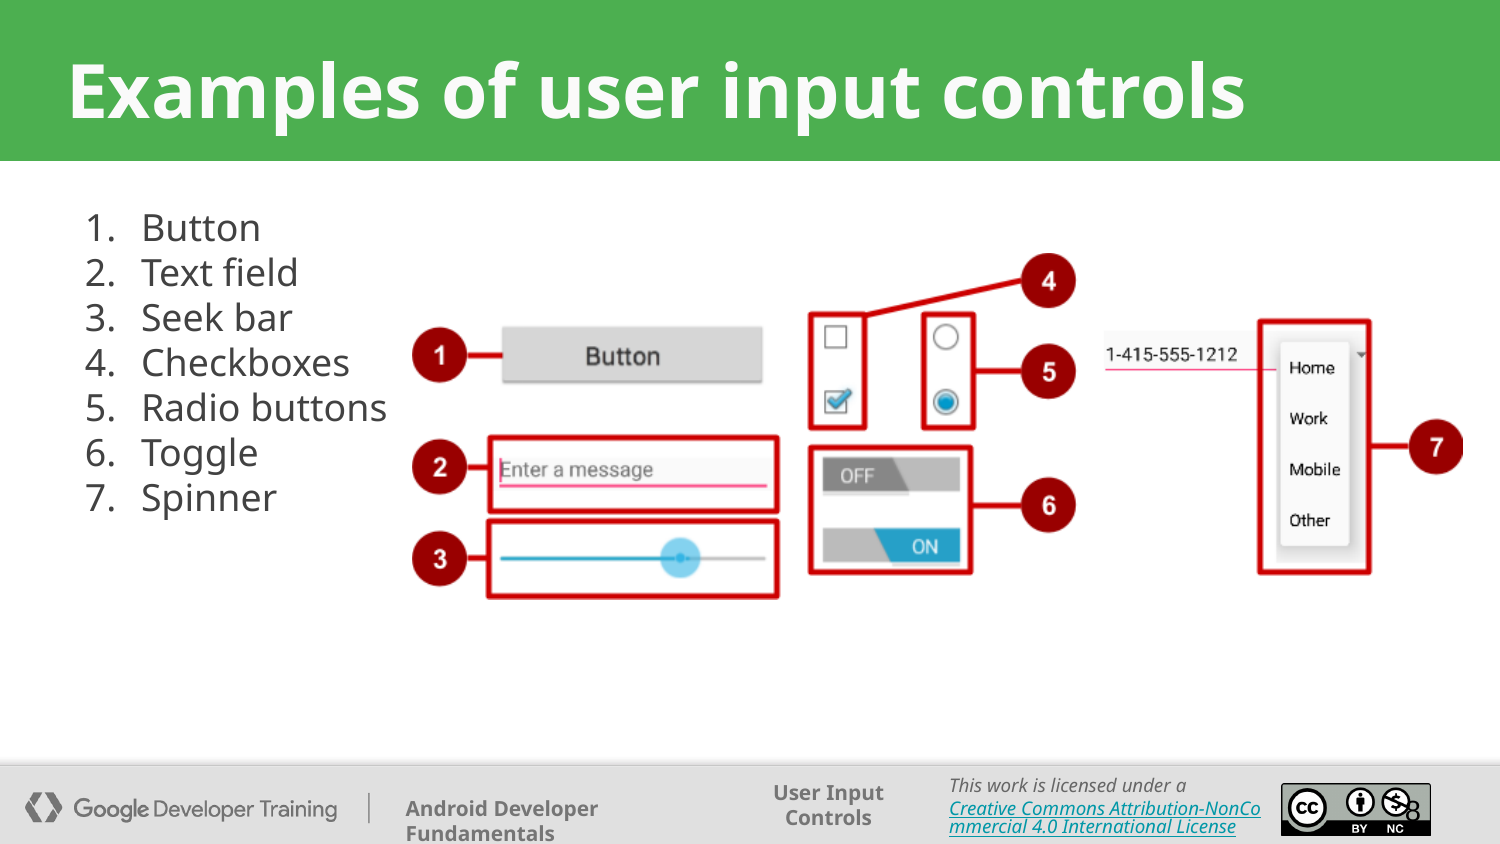

Examples of user input controls
# Button
Text field
Seek bar
Checkboxes
Radio buttons
Toggle
Spinner